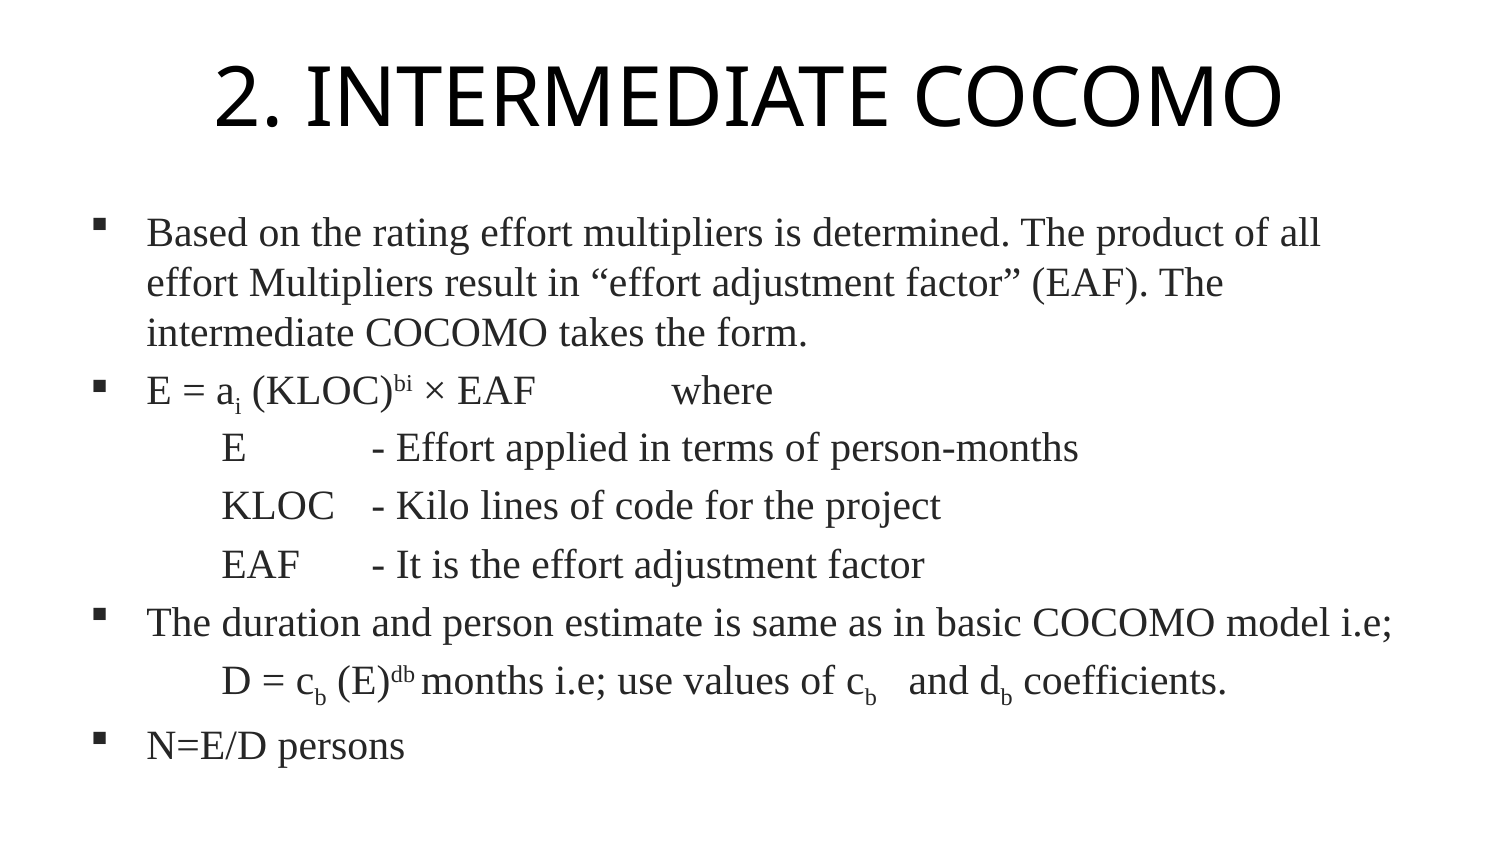

# 2. Intermediate COCOMO
Based on the rating effort multipliers is determined. The product of all effort Multipliers result in “effort adjustment factor” (EAF). The intermediate COCOMO takes the form.
E = ai (KLOC)bi × EAF 		where
	E		- Effort applied in terms of person-months
		KLOC 	- Kilo lines of code for the project
 		EAF 	- It is the effort adjustment factor
The duration and person estimate is same as in basic COCOMO model i.e;
		D = cb (E)db months i.e; use values of cb and db coefficients.
N=E/D persons